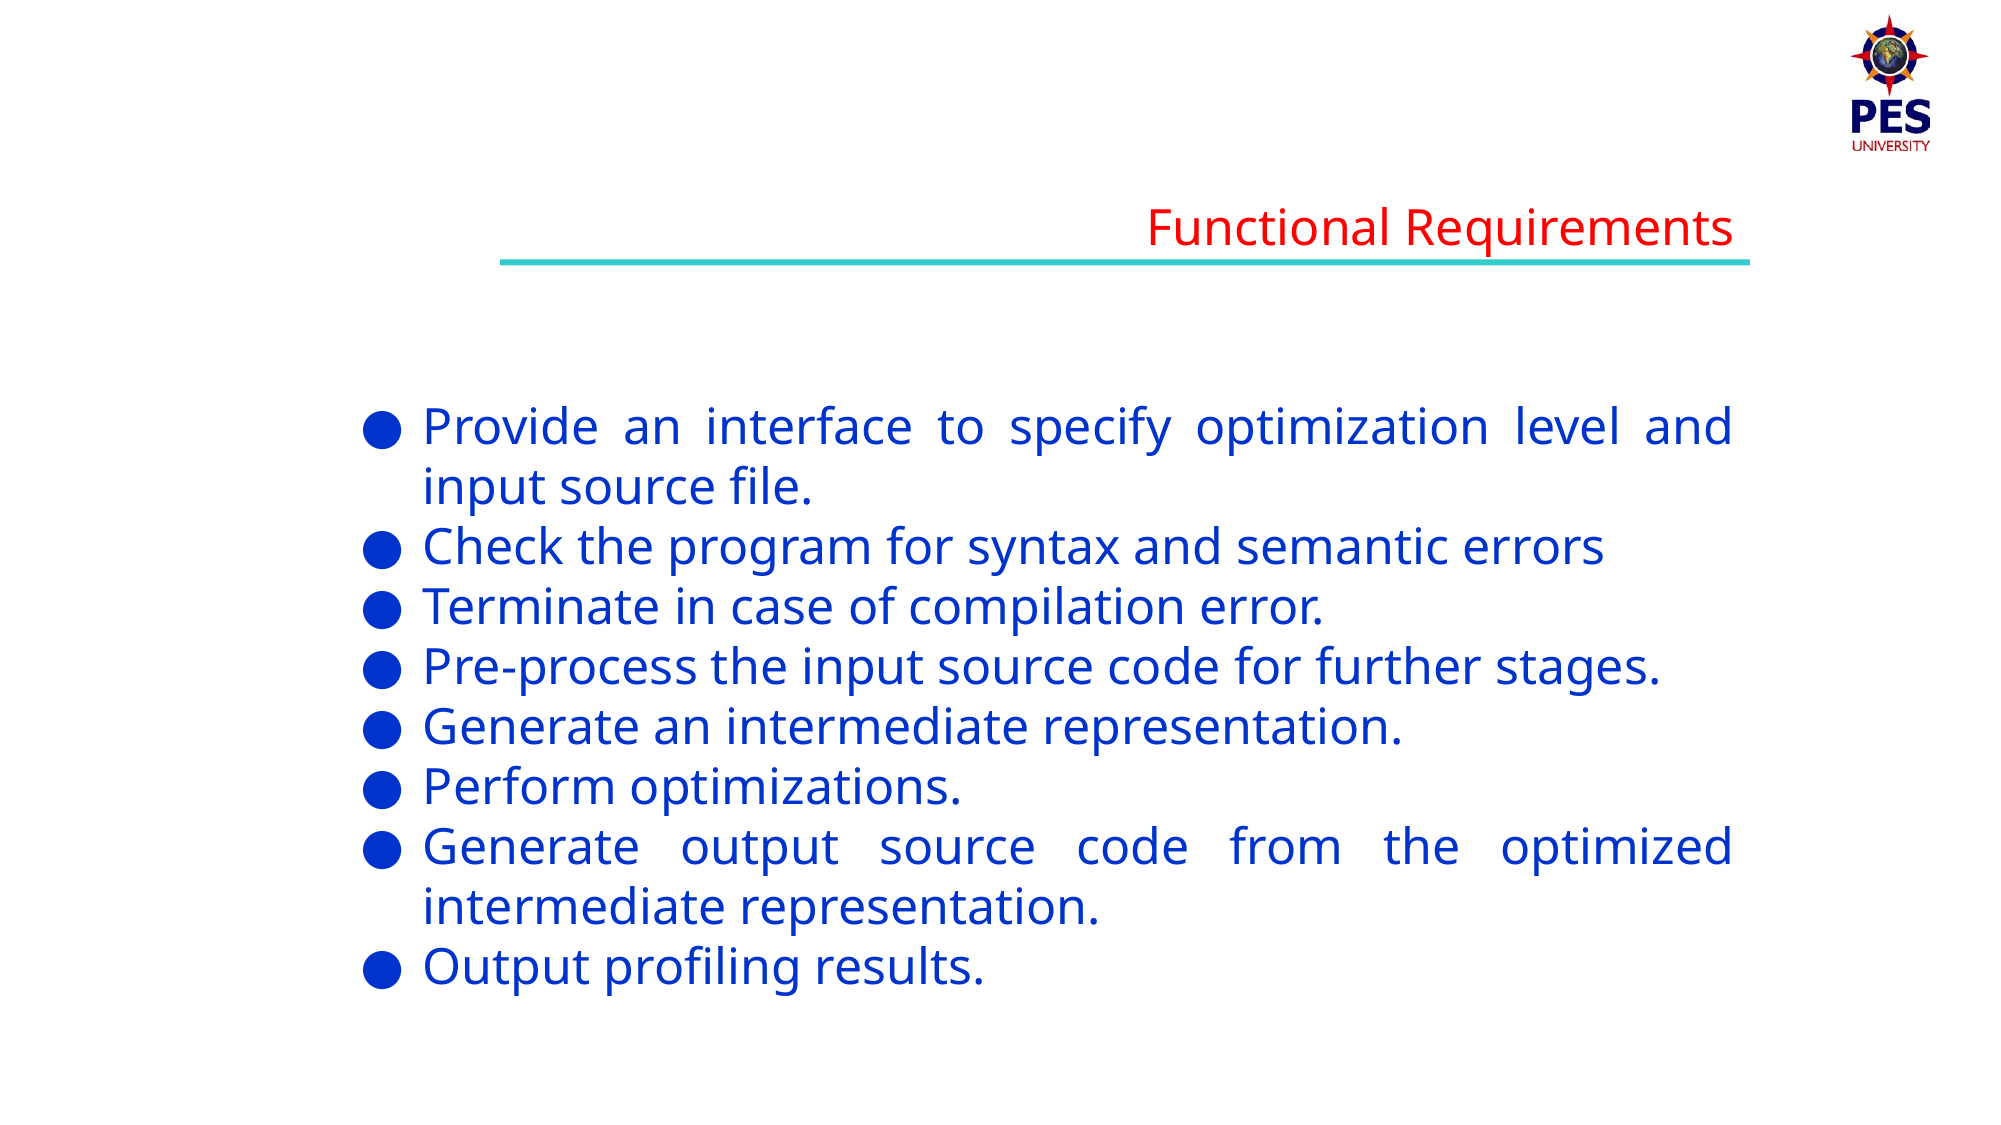

Functional Requirements
Provide an interface to specify optimization level and input source file.
Check the program for syntax and semantic errors
Terminate in case of compilation error.
Pre-process the input source code for further stages.
Generate an intermediate representation.
Perform optimizations.
Generate output source code from the optimized intermediate representation.
Output profiling results.